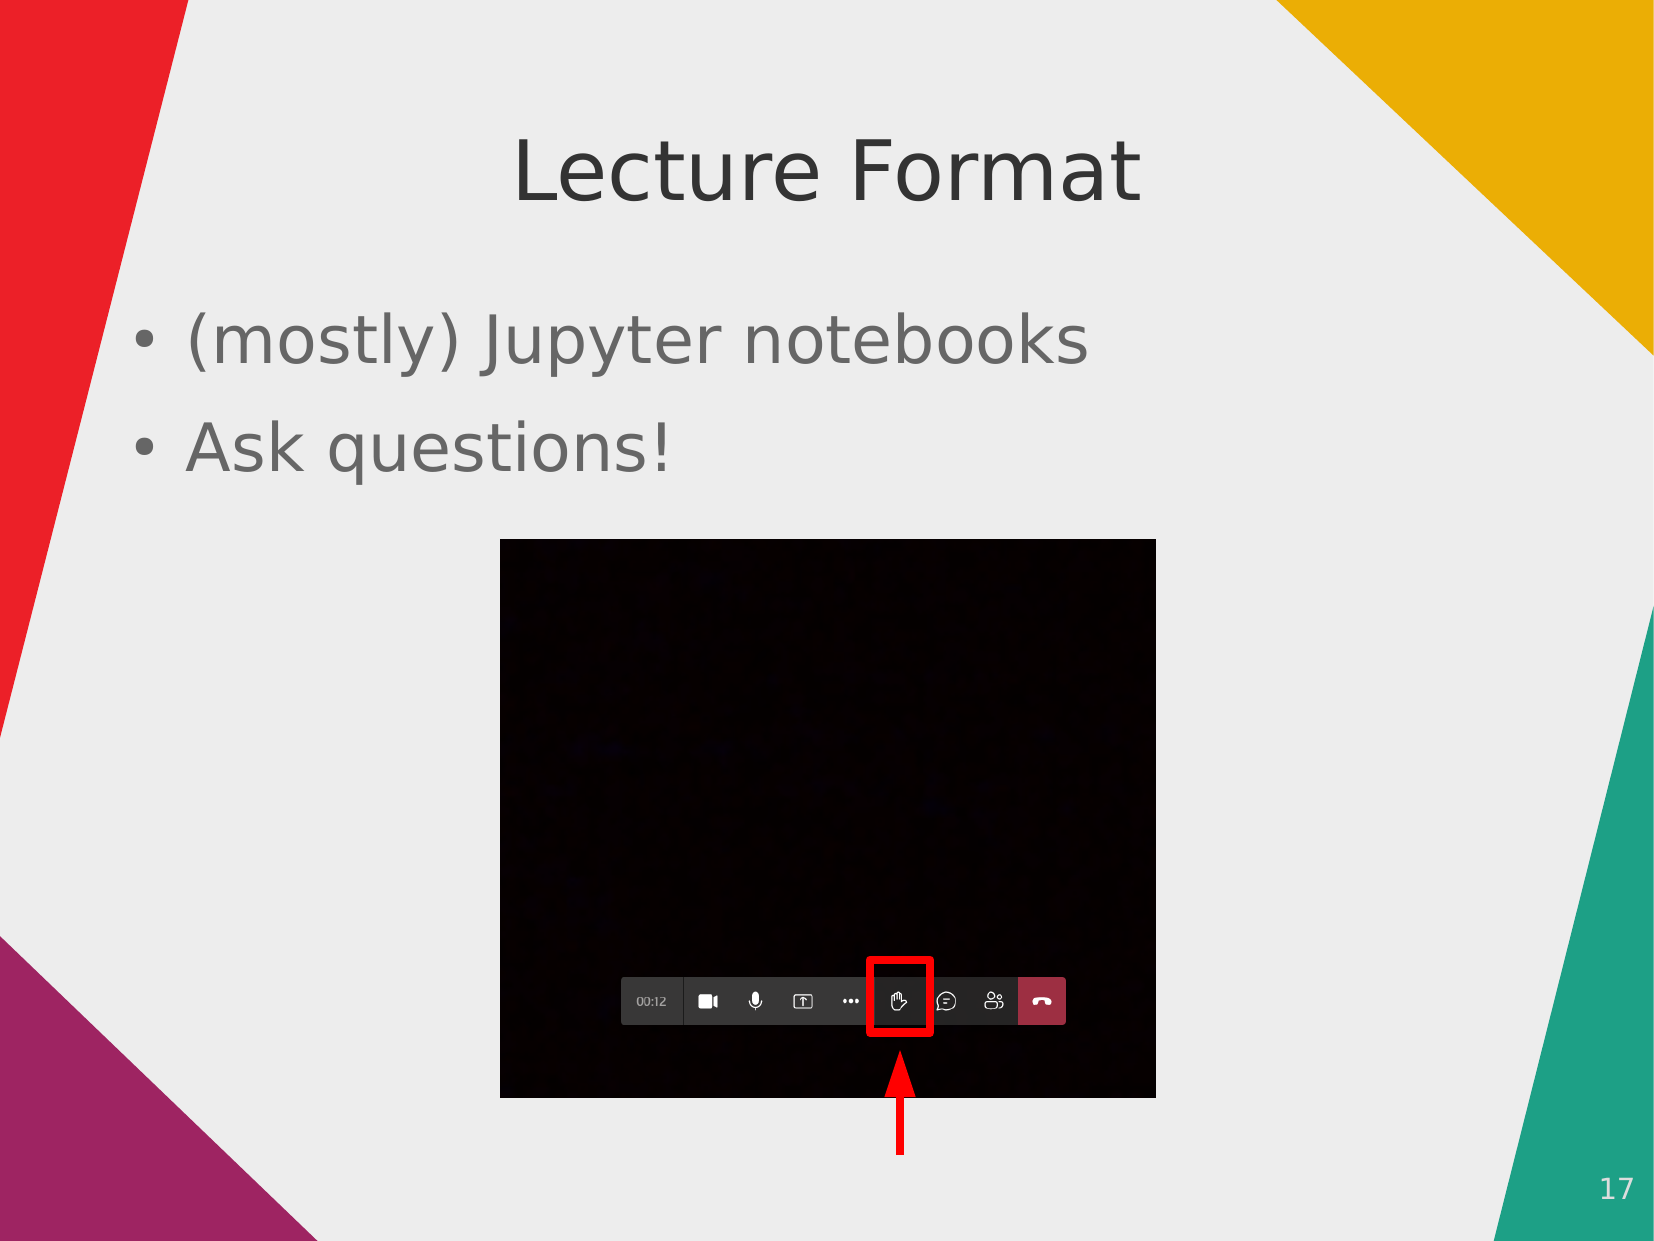

# Lecture Format
(mostly) Jupyter notebooks
Ask questions!
17